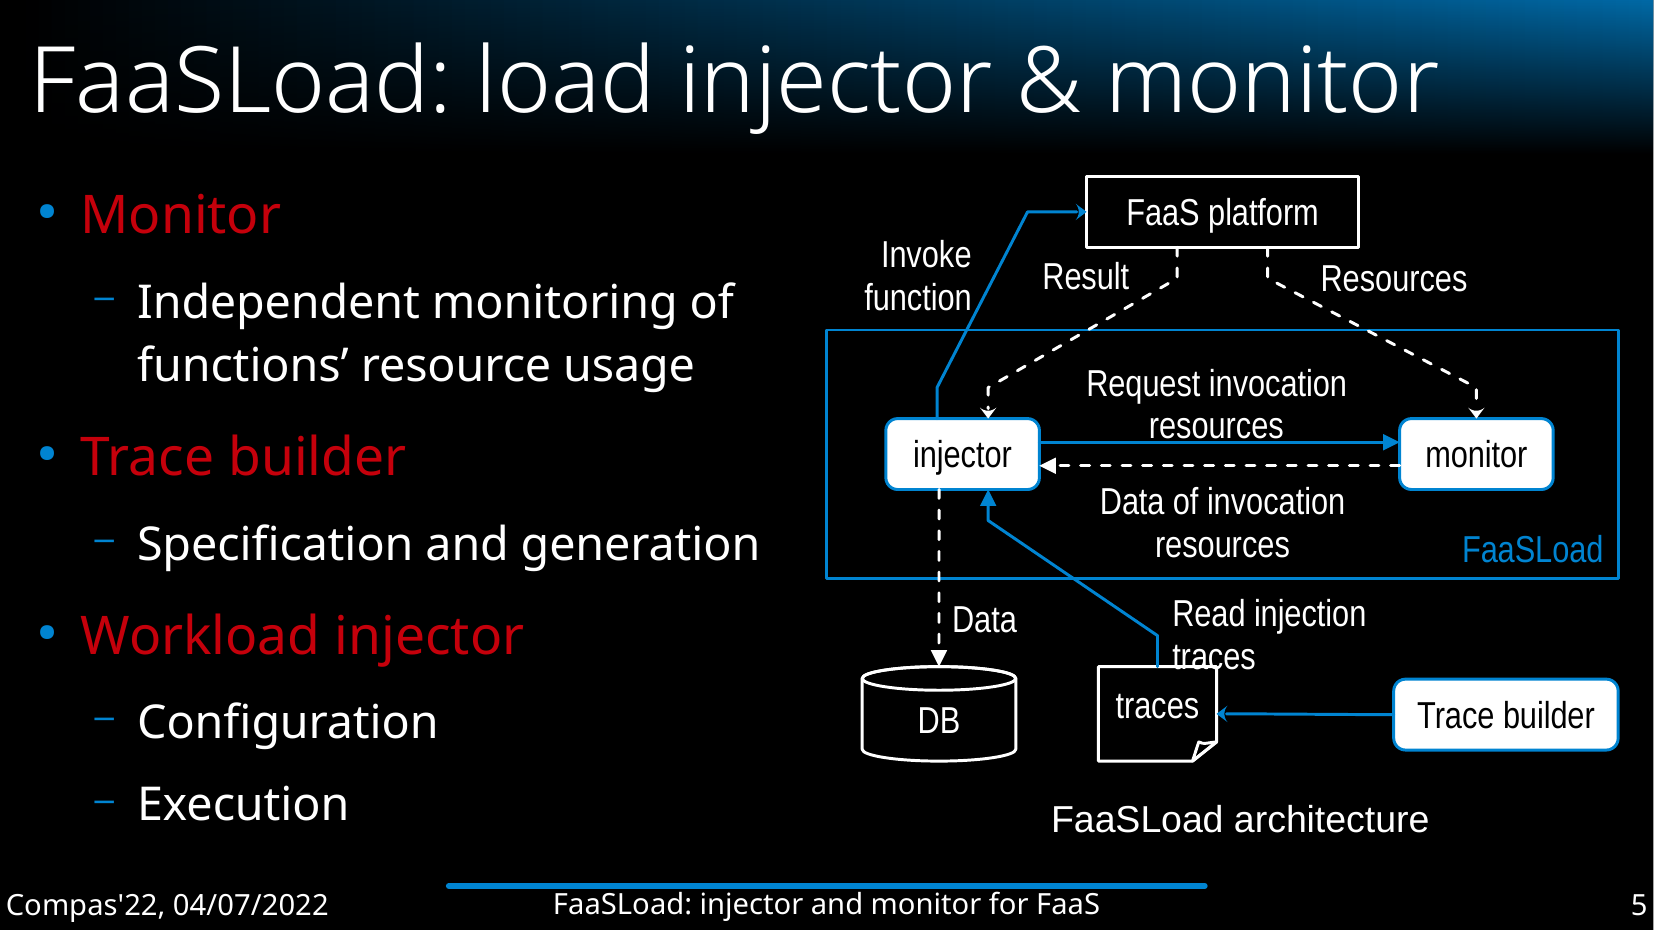

# FaaSLoad: load injector & monitor
Monitor
Independent monitoring of functions’ resource usage
Trace builder
Specification and generation
Workload injector
Configuration
Execution
FaaS platform
Invoke function
Result
Resources
FaaSLoad
Request invocation resources
injector
monitor
Data of invocation resources
Read injection traces
Data
DB
traces
Trace builder
FaaSLoad architecture
Compas'22, 04/07/2022
FaaSLoad: injector and monitor for FaaS
5